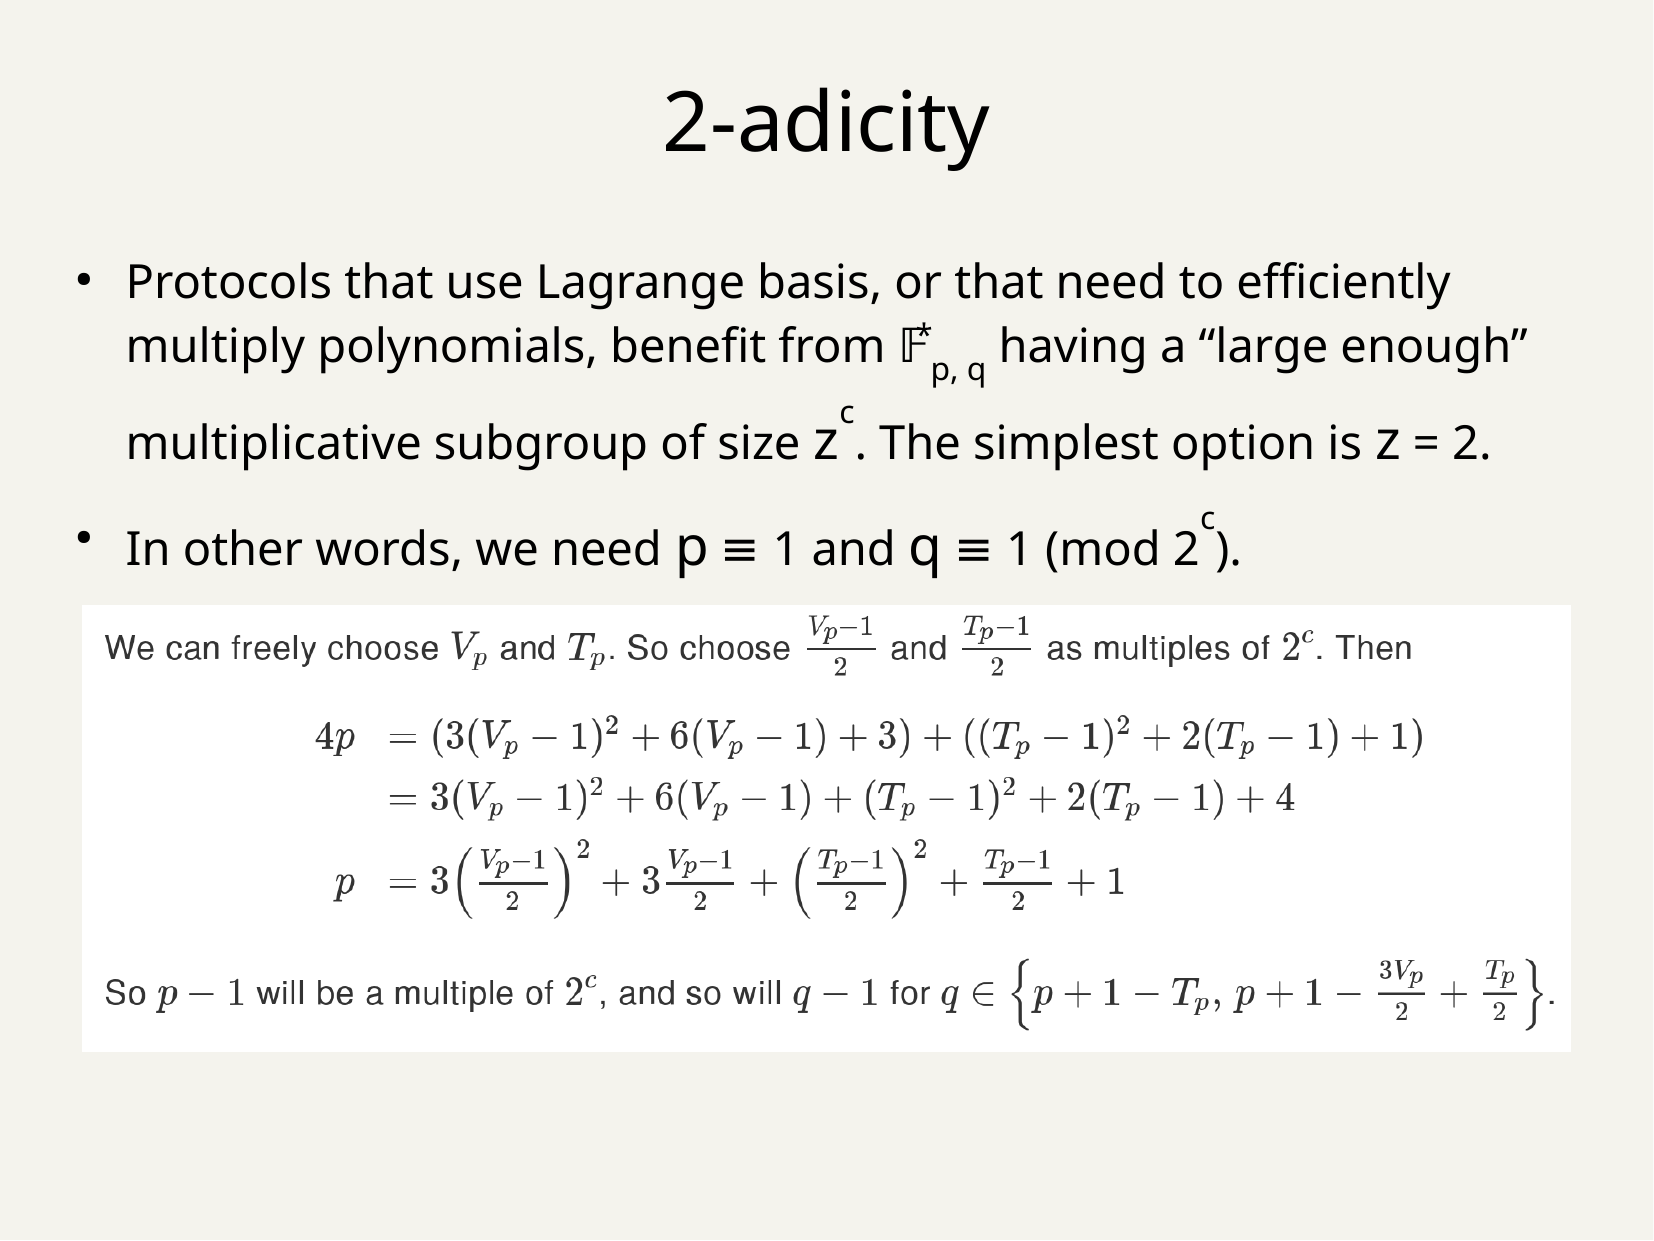

# 2-adicity
Protocols that use Lagrange basis, or that need to efficiently multiply polynomials, benefit from 𝔽p, q having a “large enough” multiplicative subgroup of size zc. The simplest option is z = 2.
In other words, we need p ≡ 1 and q ≡ 1 (mod 2c).
*